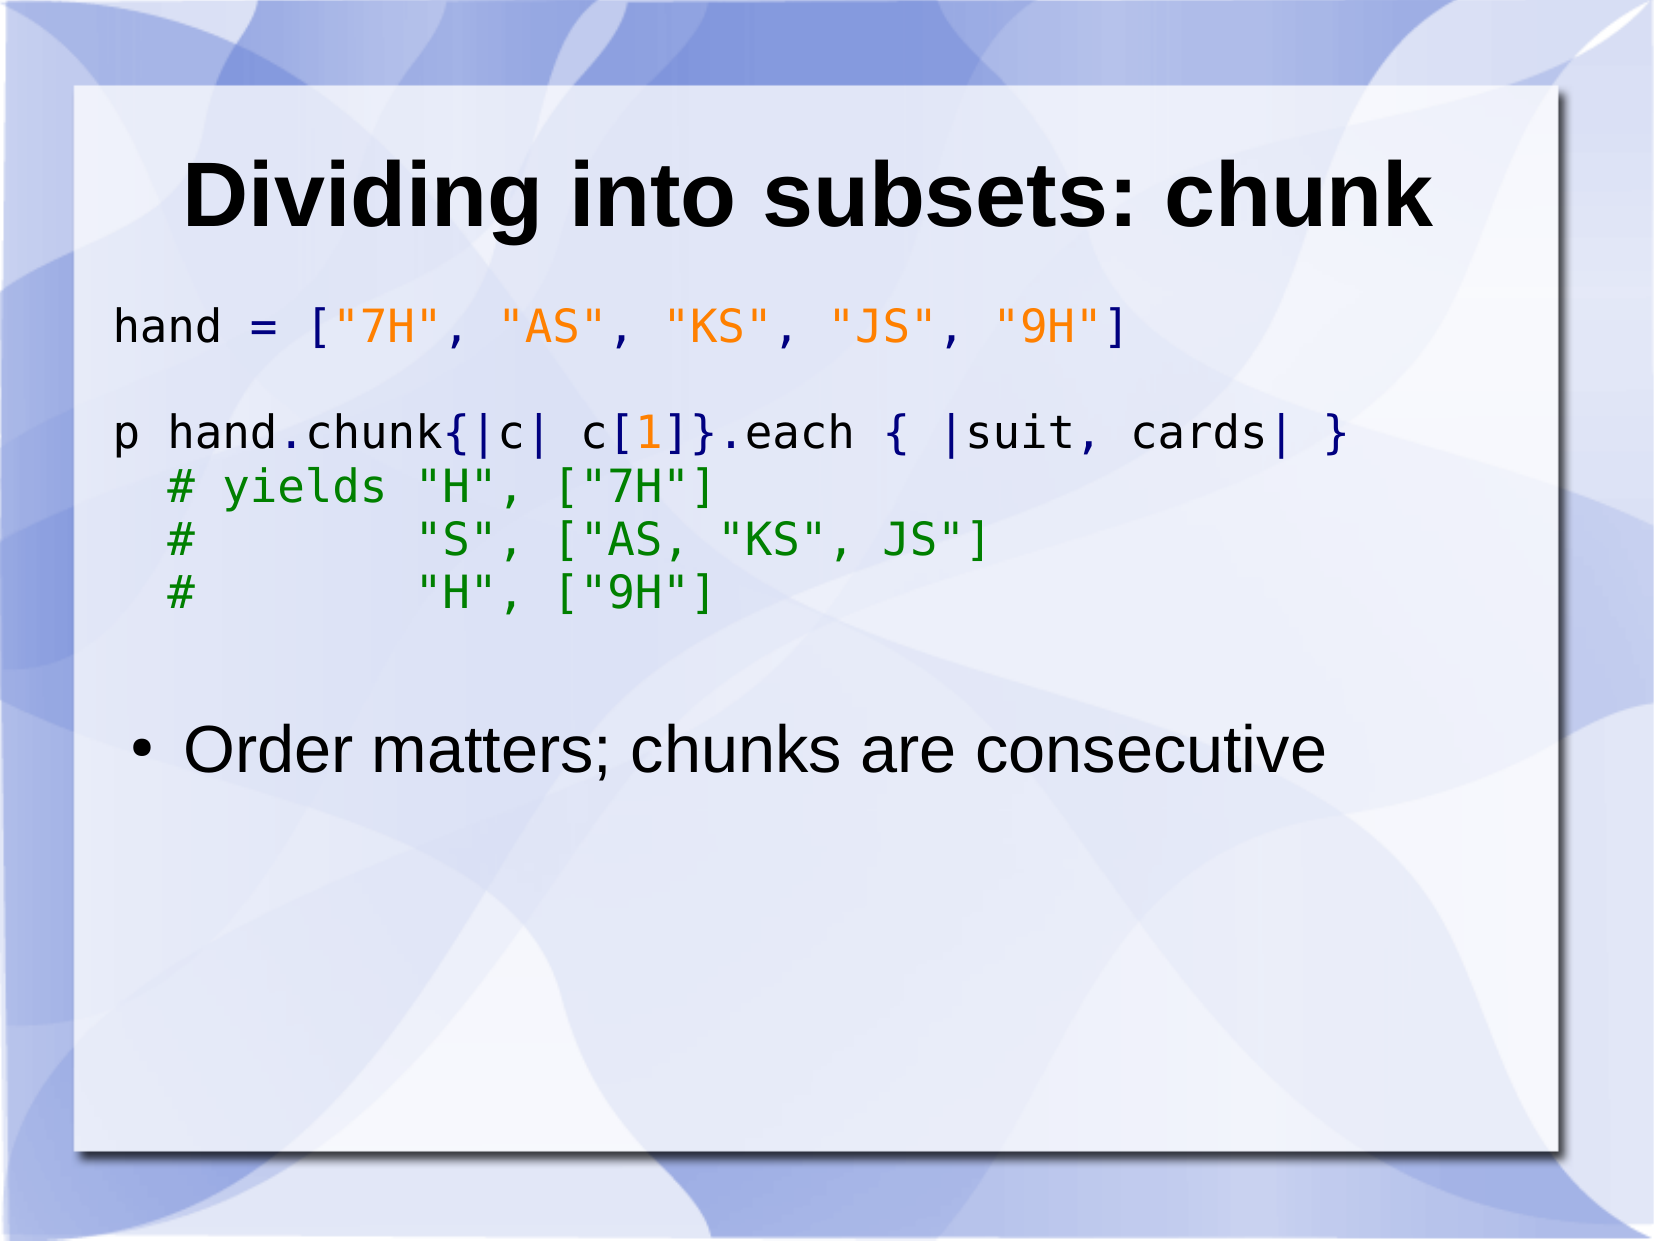

# Dividing into subsets: chunk
hand = ["7H", "AS", "KS", "JS", "9H"]
p hand.chunk{|c| c[1]}.each { |suit, cards| }
 # yields "H", ["7H"]
 # "S", ["AS, "KS", JS"]
 # "H", ["9H"]
Order matters; chunks are consecutive